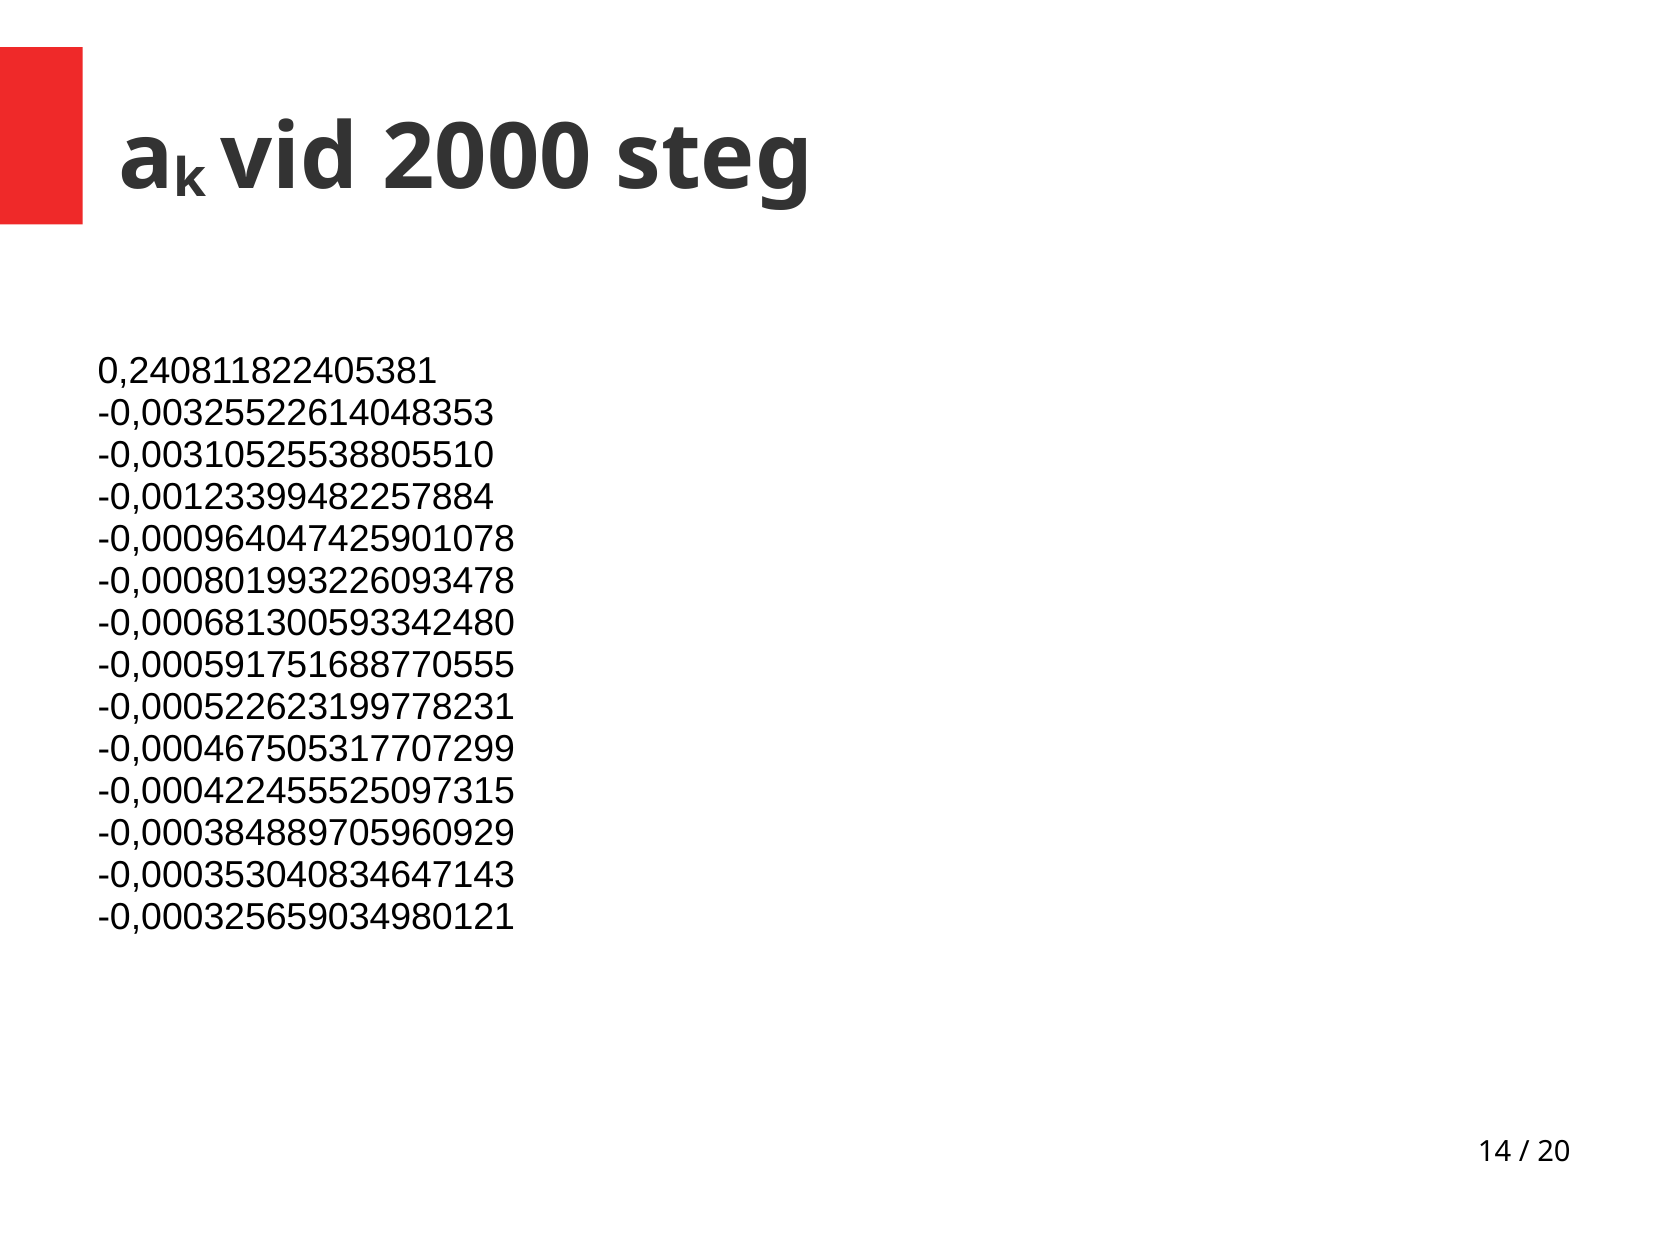

# ak vid 2000 steg
0,240811822405381
-0,00325522614048353
-0,00310525538805510
-0,00123399482257884
-0,000964047425901078
-0,000801993226093478
-0,000681300593342480
-0,000591751688770555
-0,000522623199778231
-0,000467505317707299
-0,000422455525097315
-0,000384889705960929
-0,000353040834647143
-0,000325659034980121
14